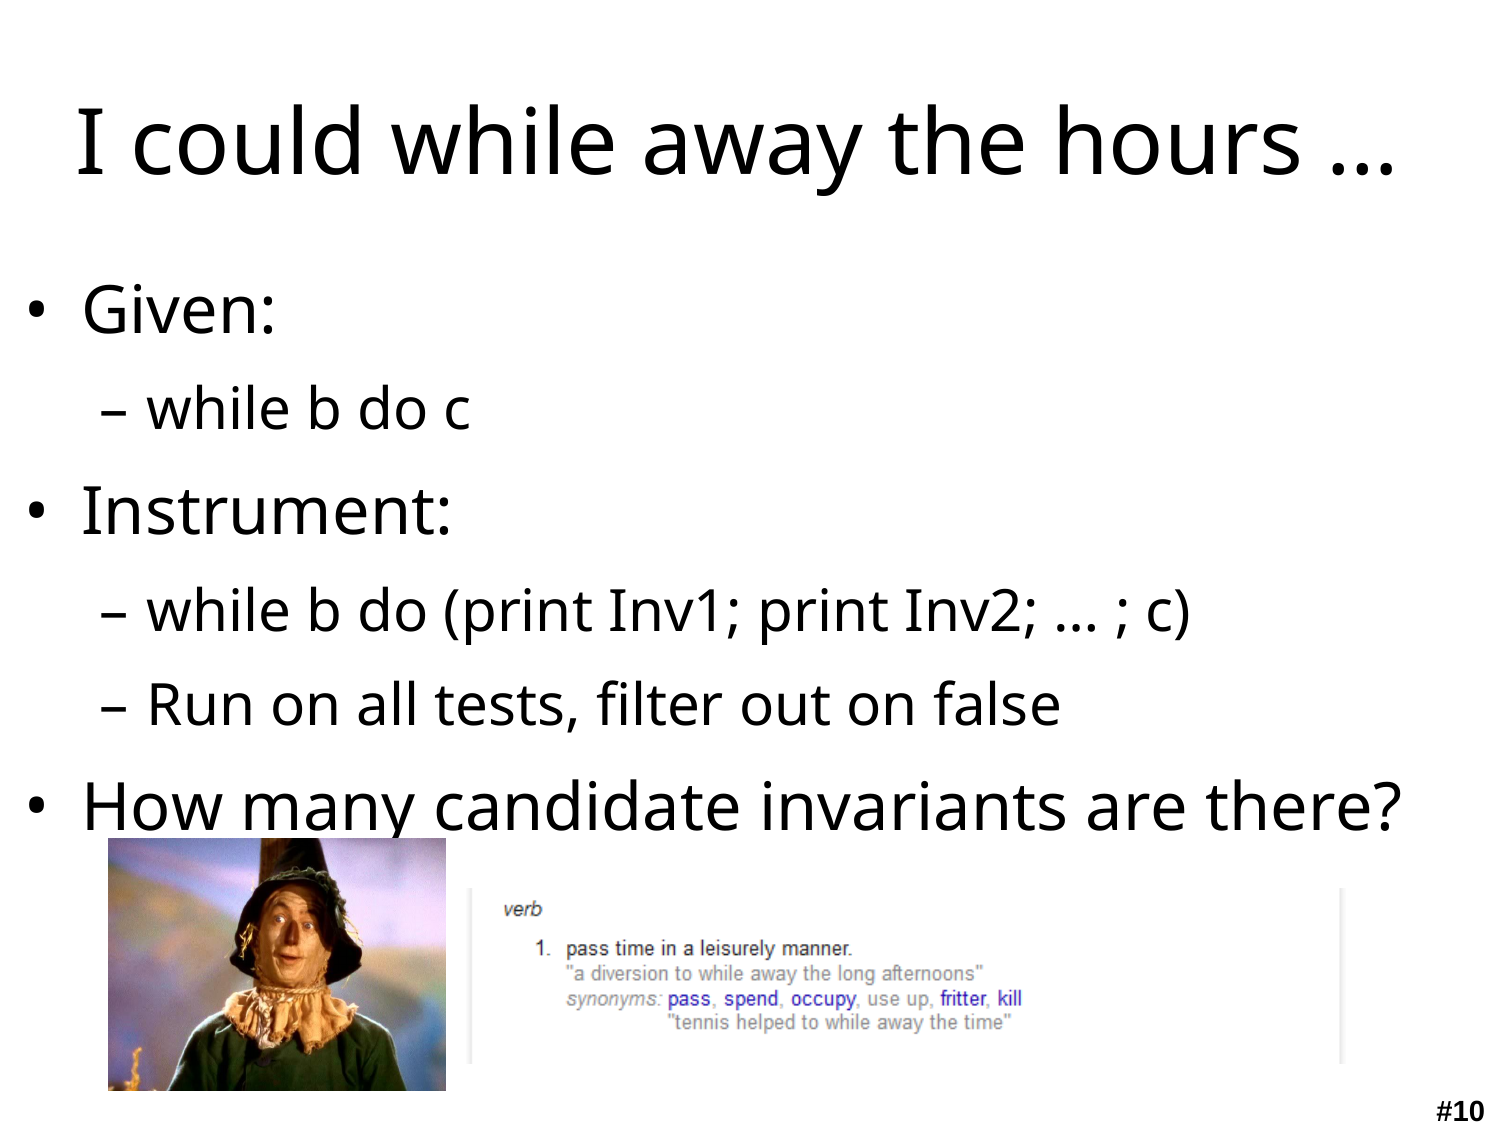

# I could while away the hours …
Given:
while b do c
Instrument:
while b do (print Inv1; print Inv2; … ; c)
Run on all tests, filter out on false
How many candidate invariants are there?
10